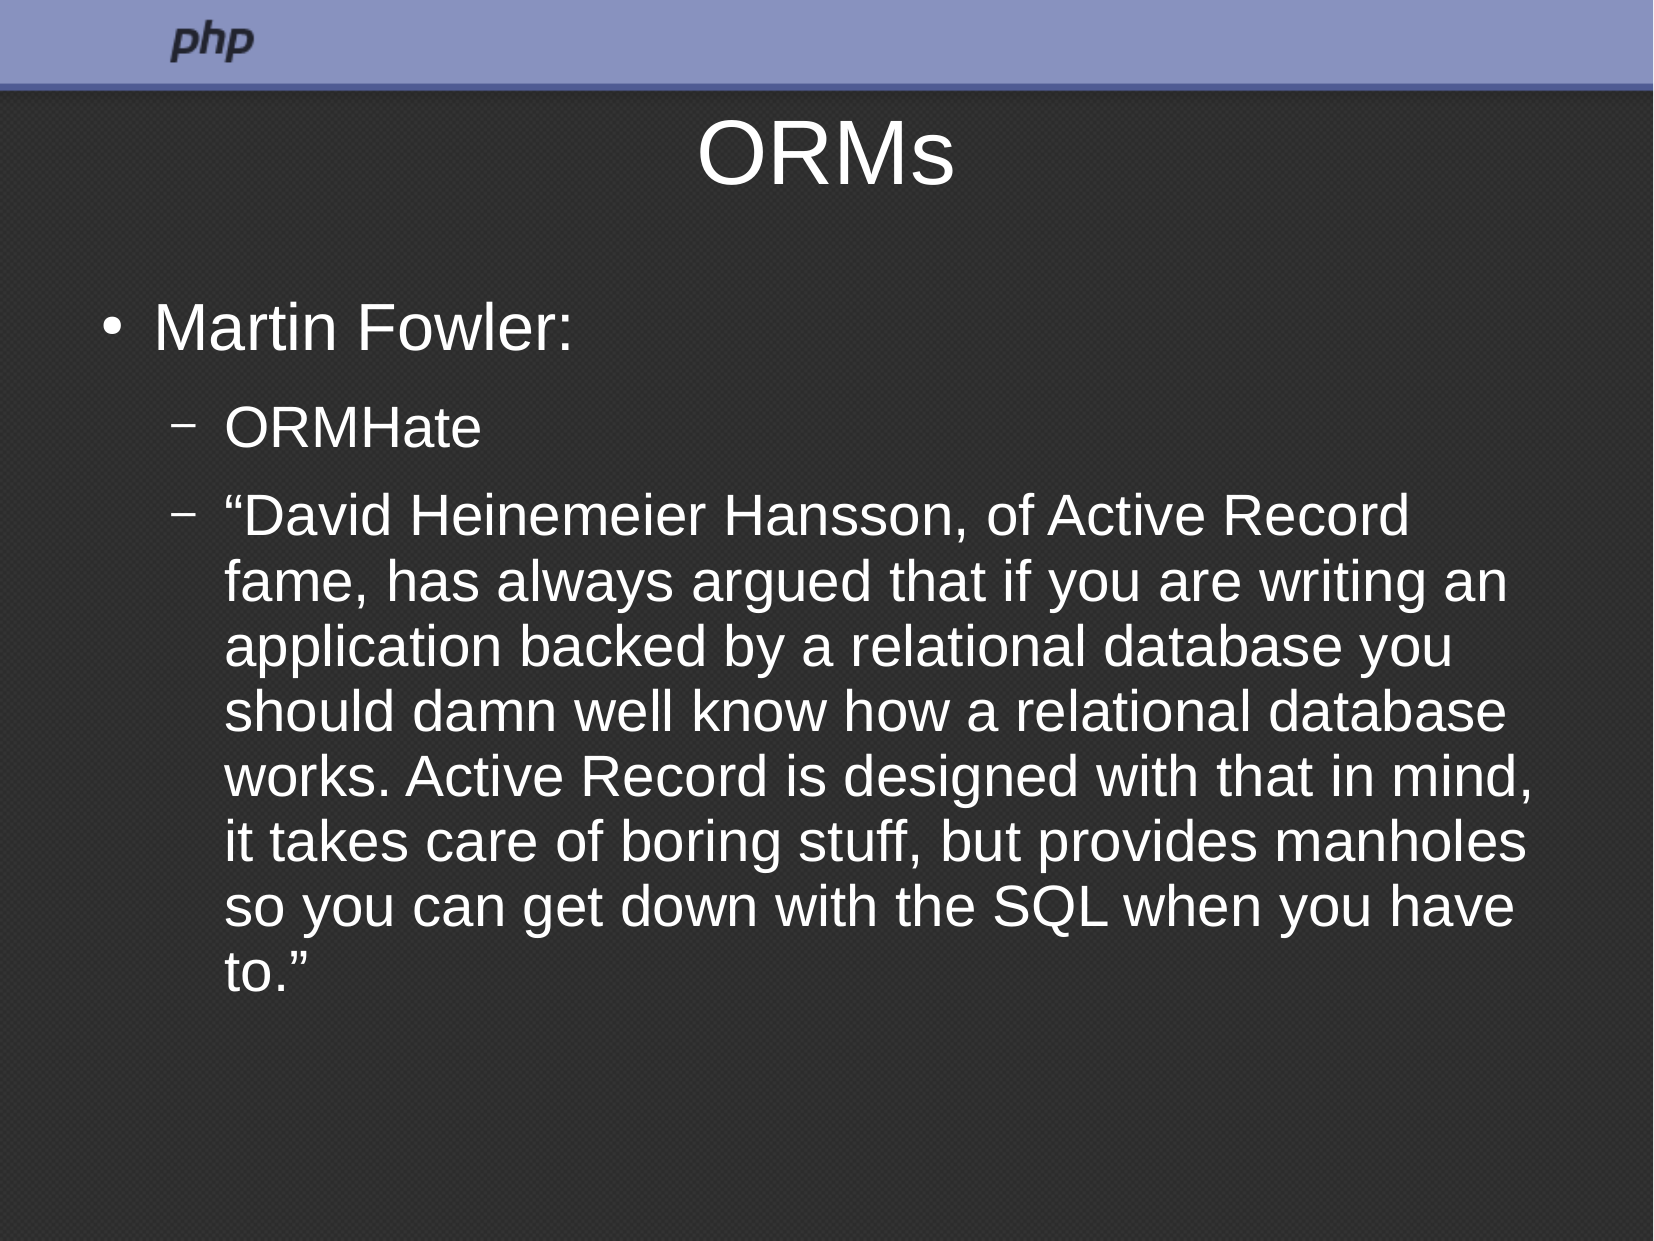

# ORMs
Martin Fowler:
ORMHate
“David Heinemeier Hansson, of Active Record fame, has always argued that if you are writing an application backed by a relational database you should damn well know how a relational database works. Active Record is designed with that in mind, it takes care of boring stuff, but provides manholes so you can get down with the SQL when you have to.”